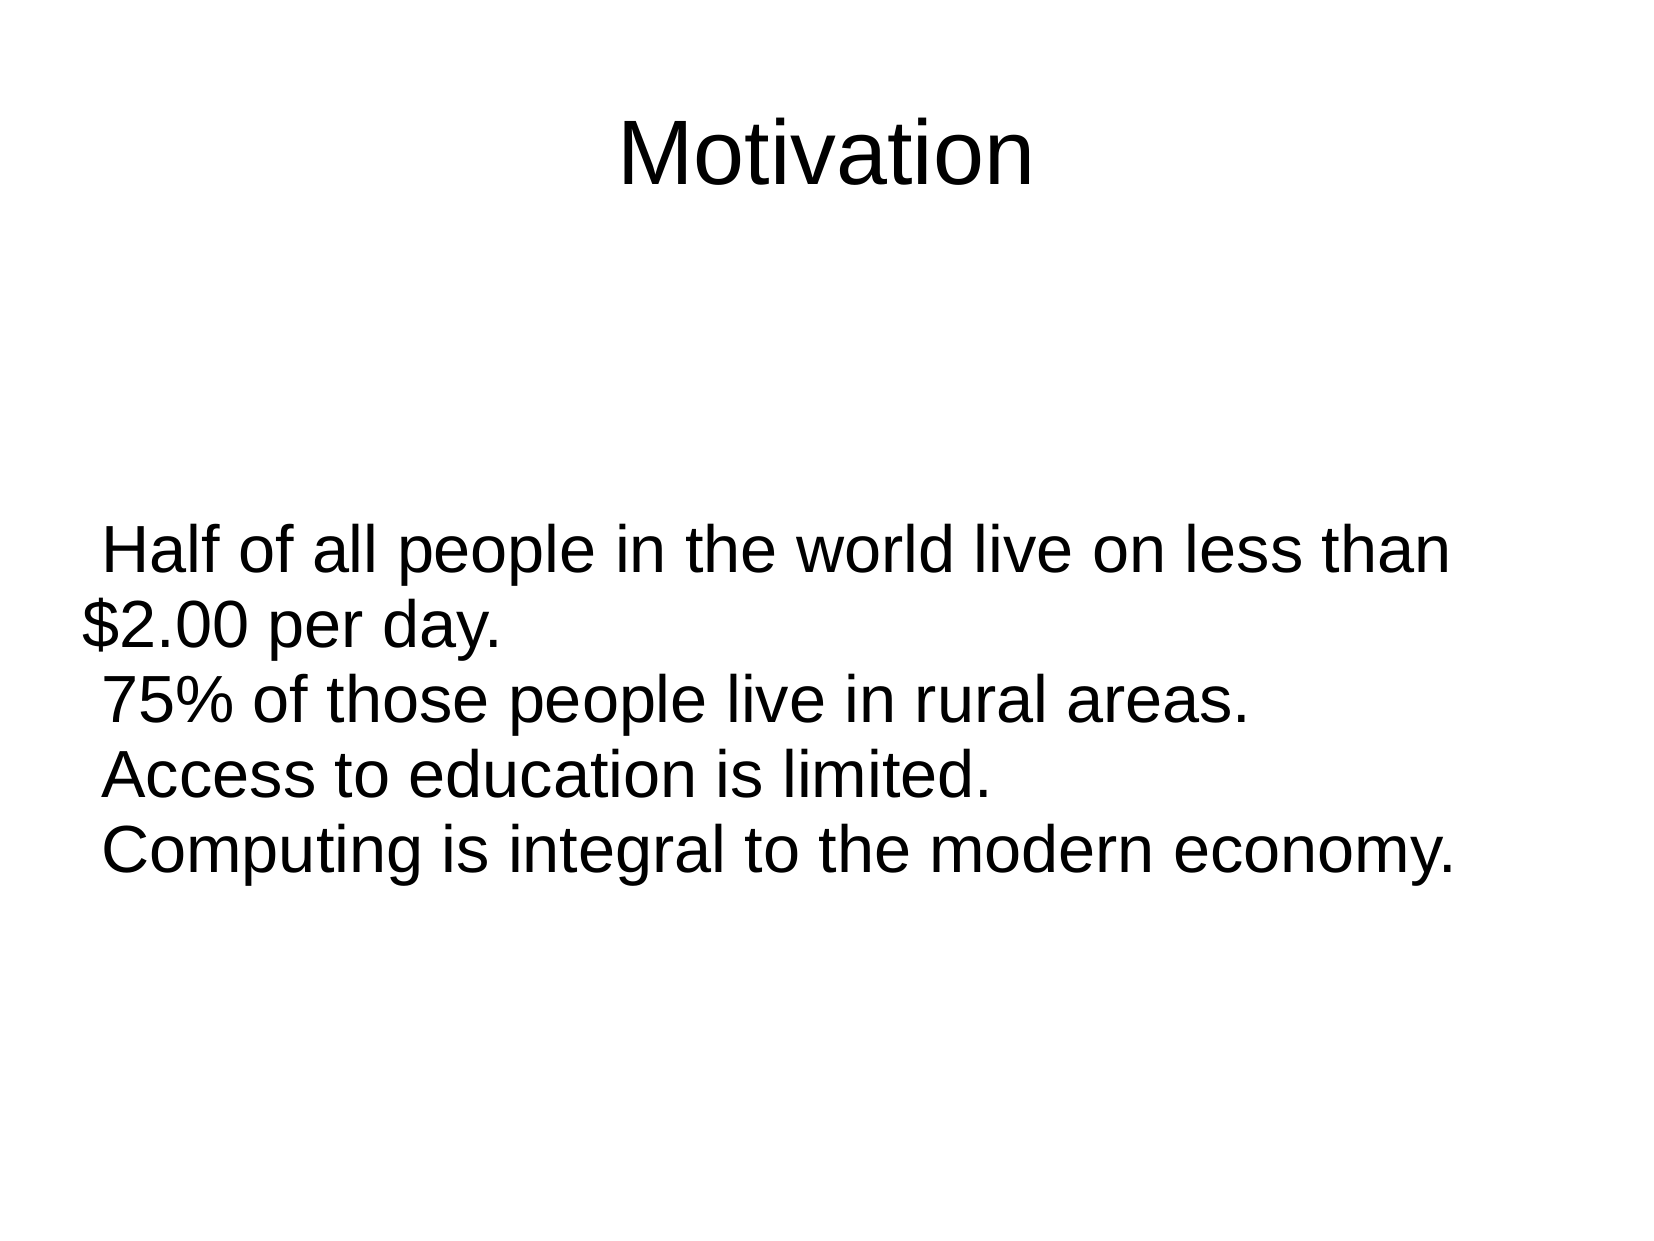

# Motivation
 Half of all people in the world live on less than $2.00 per day.
 75% of those people live in rural areas.
 Access to education is limited.
 Computing is integral to the modern economy.